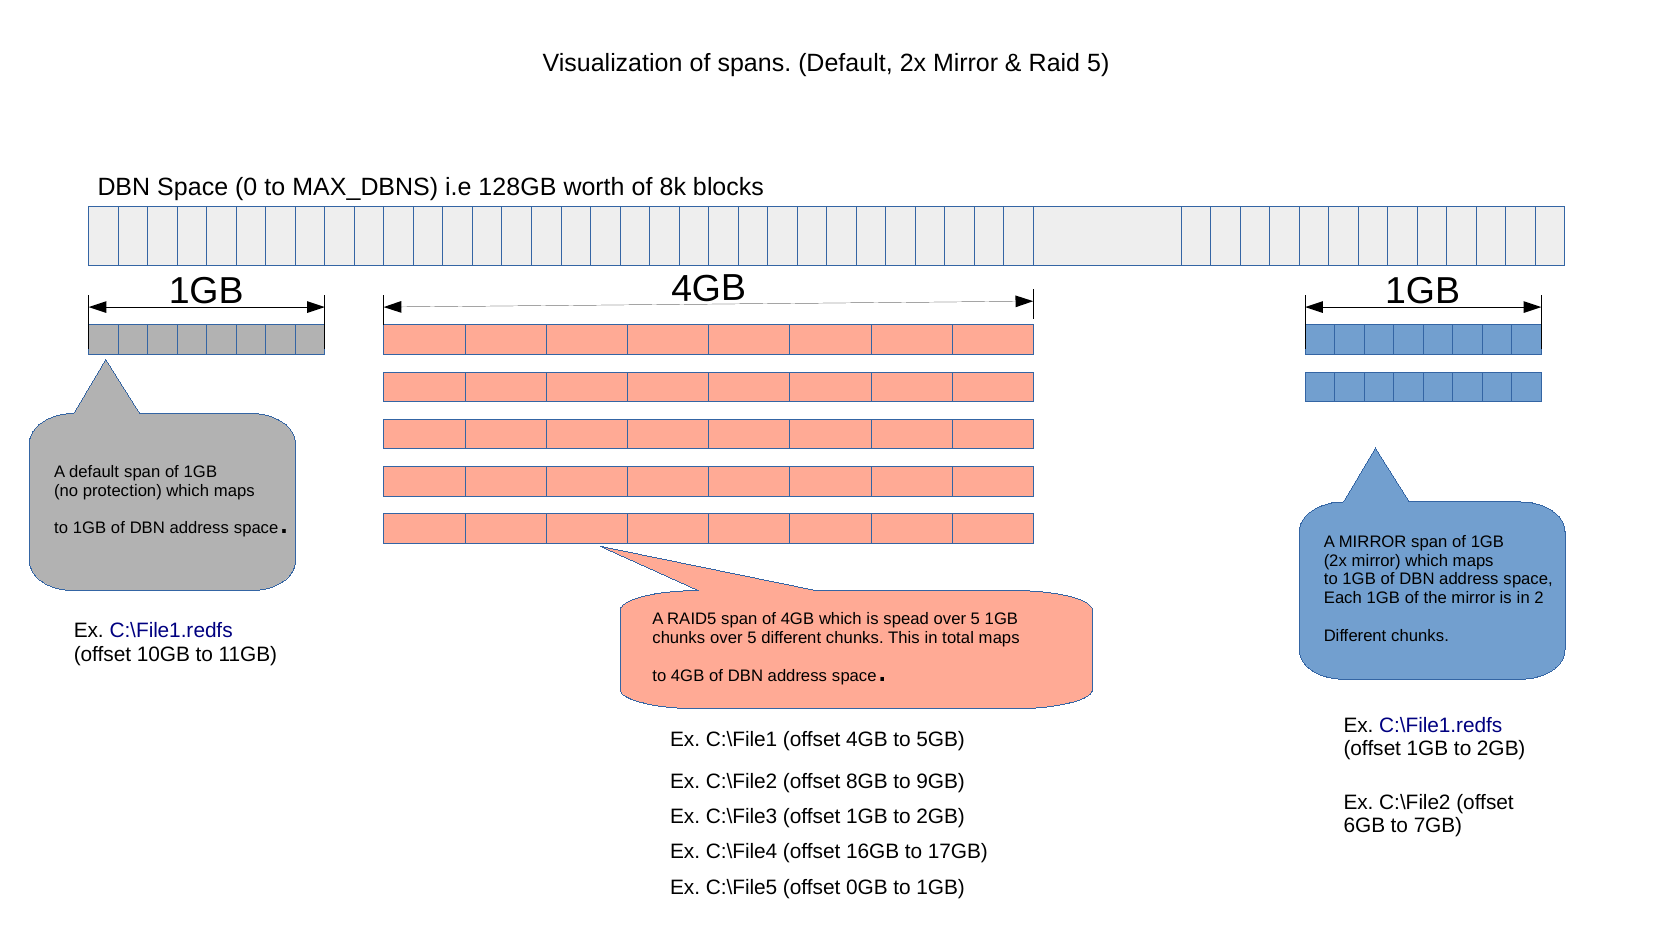

# Visualization of spans. (Default, 2x Mirror & Raid 5)
DBN Space (0 to MAX_DBNS) i.e 128GB worth of 8k blocks
A default span of 1GB
(no protection) which maps
to 1GB of DBN address space.
A MIRROR span of 1GB
(2x mirror) which maps
to 1GB of DBN address space,
Each 1GB of the mirror is in 2
Different chunks.
A RAID5 span of 4GB which is spead over 5 1GB
chunks over 5 different chunks. This in total maps
to 4GB of DBN address space.
Ex. C:\File1.redfs (offset 10GB to 11GB)
Ex. C:\File1.redfs (offset 1GB to 2GB)
Ex. C:\File1 (offset 4GB to 5GB)
Ex. C:\File2 (offset 8GB to 9GB)
Ex. C:\File2 (offset 6GB to 7GB)
Ex. C:\File3 (offset 1GB to 2GB)
Ex. C:\File4 (offset 16GB to 17GB)
Ex. C:\File5 (offset 0GB to 1GB)